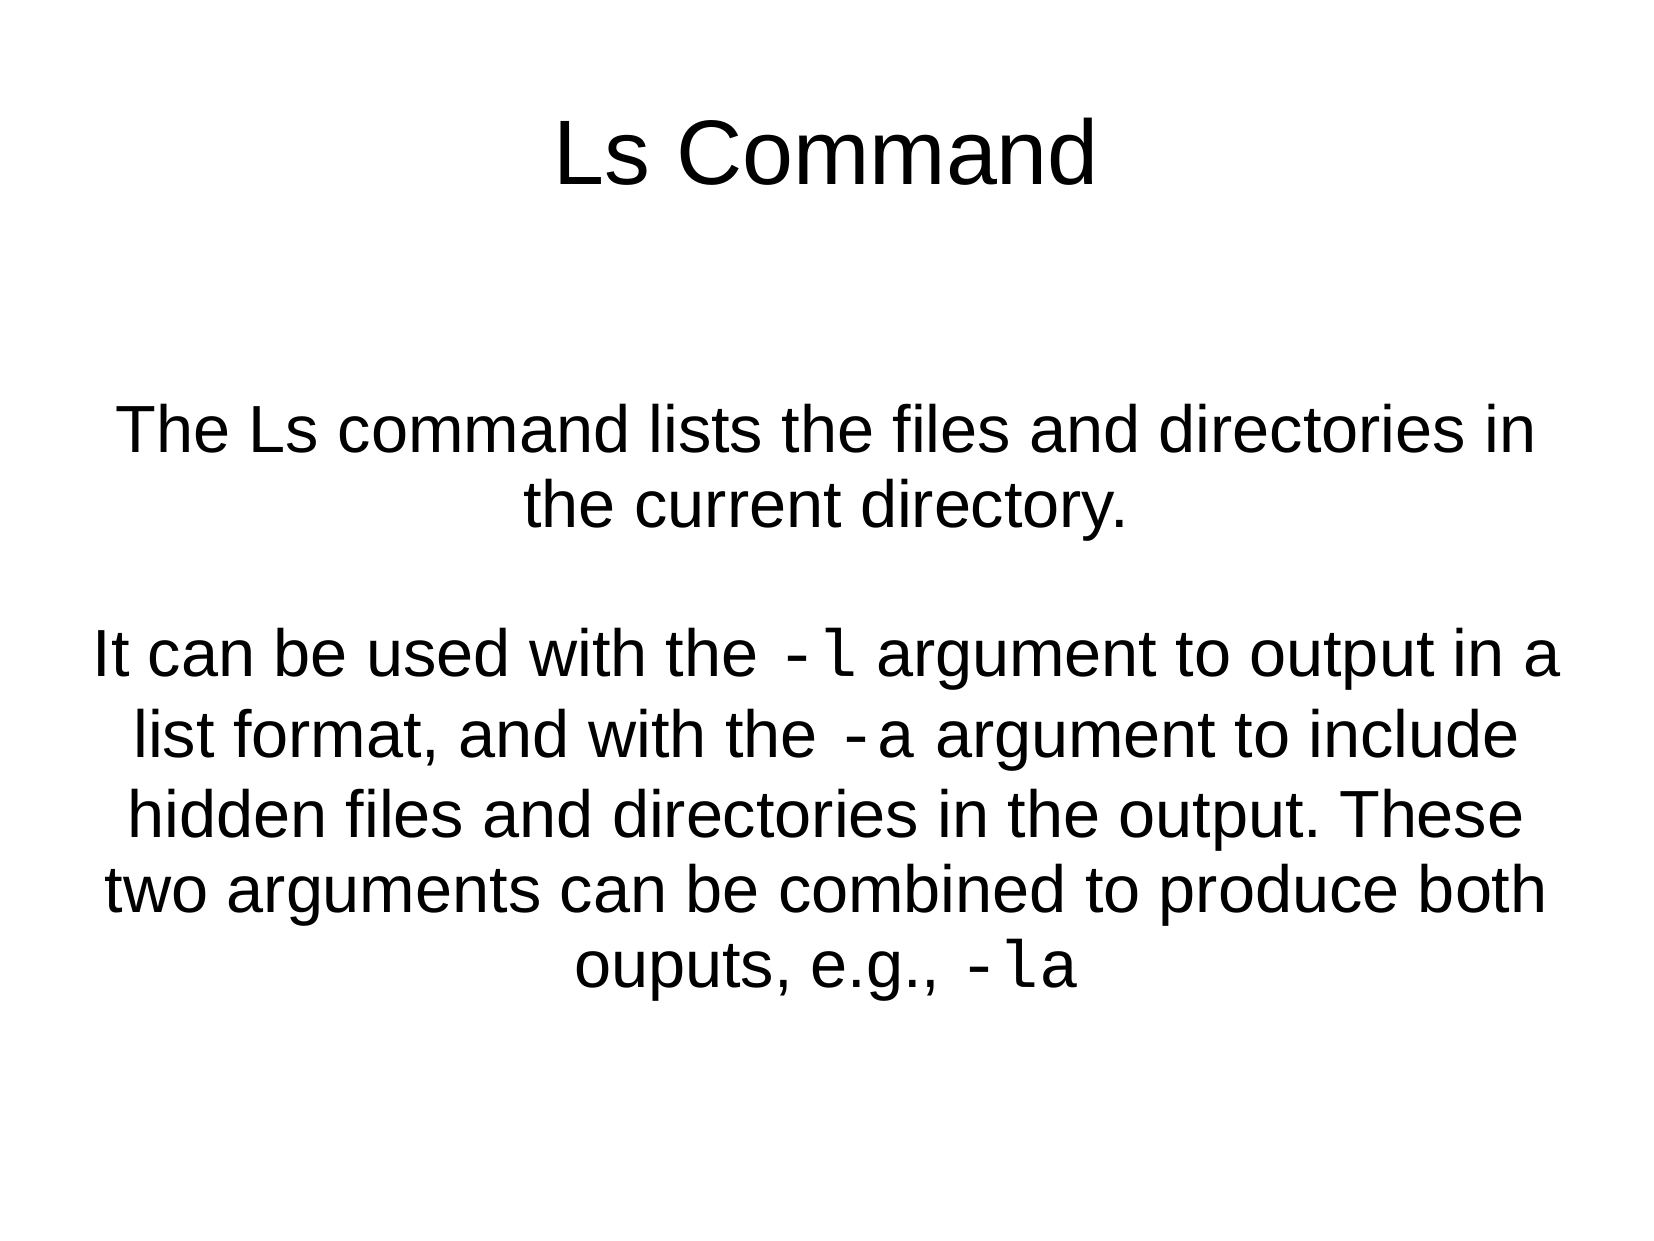

# Ls Command
The Ls command lists the files and directories in the current directory.
It can be used with the -l argument to output in a list format, and with the -a argument to include hidden files and directories in the output. These two arguments can be combined to produce both ouputs, e.g., -la